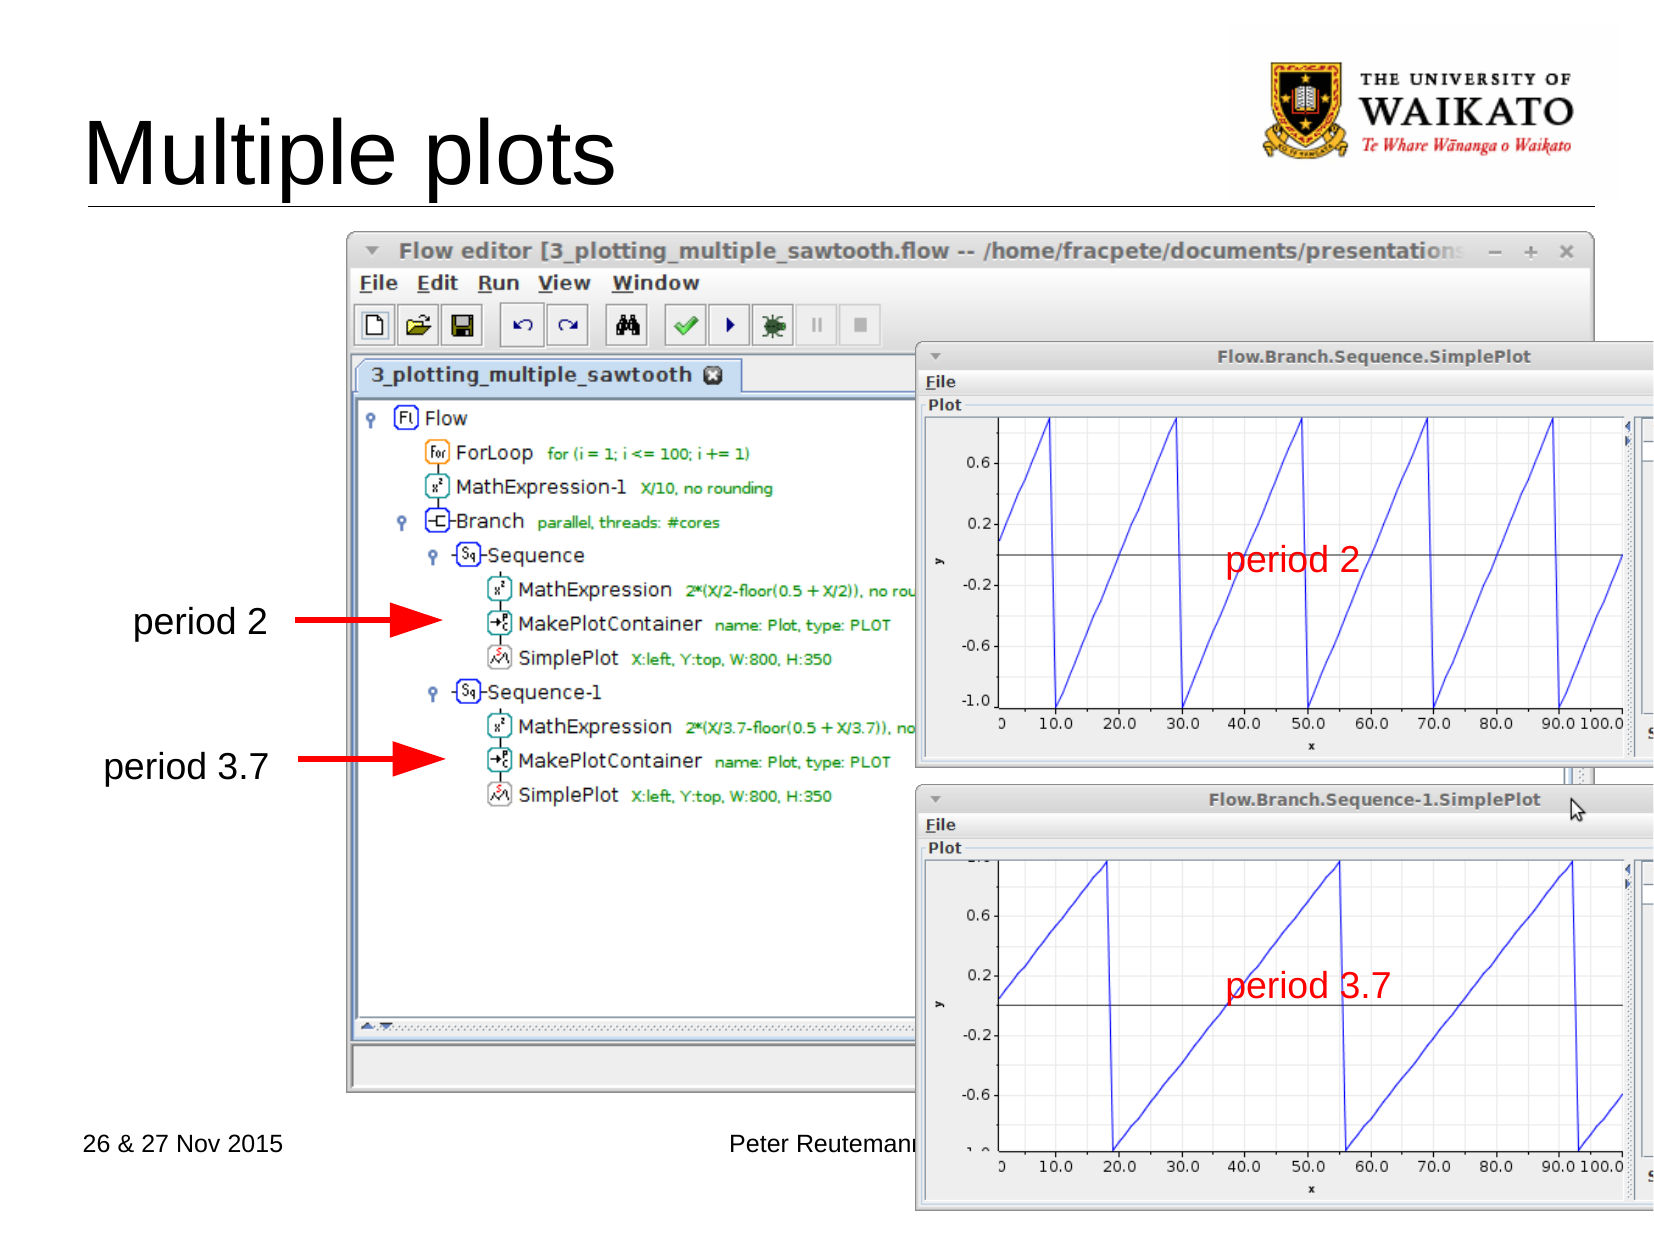

# Multiple plots
period 2
period 2
period 3.7
period 3.7
26 & 27 Nov 2015
Peter Reutemann
18